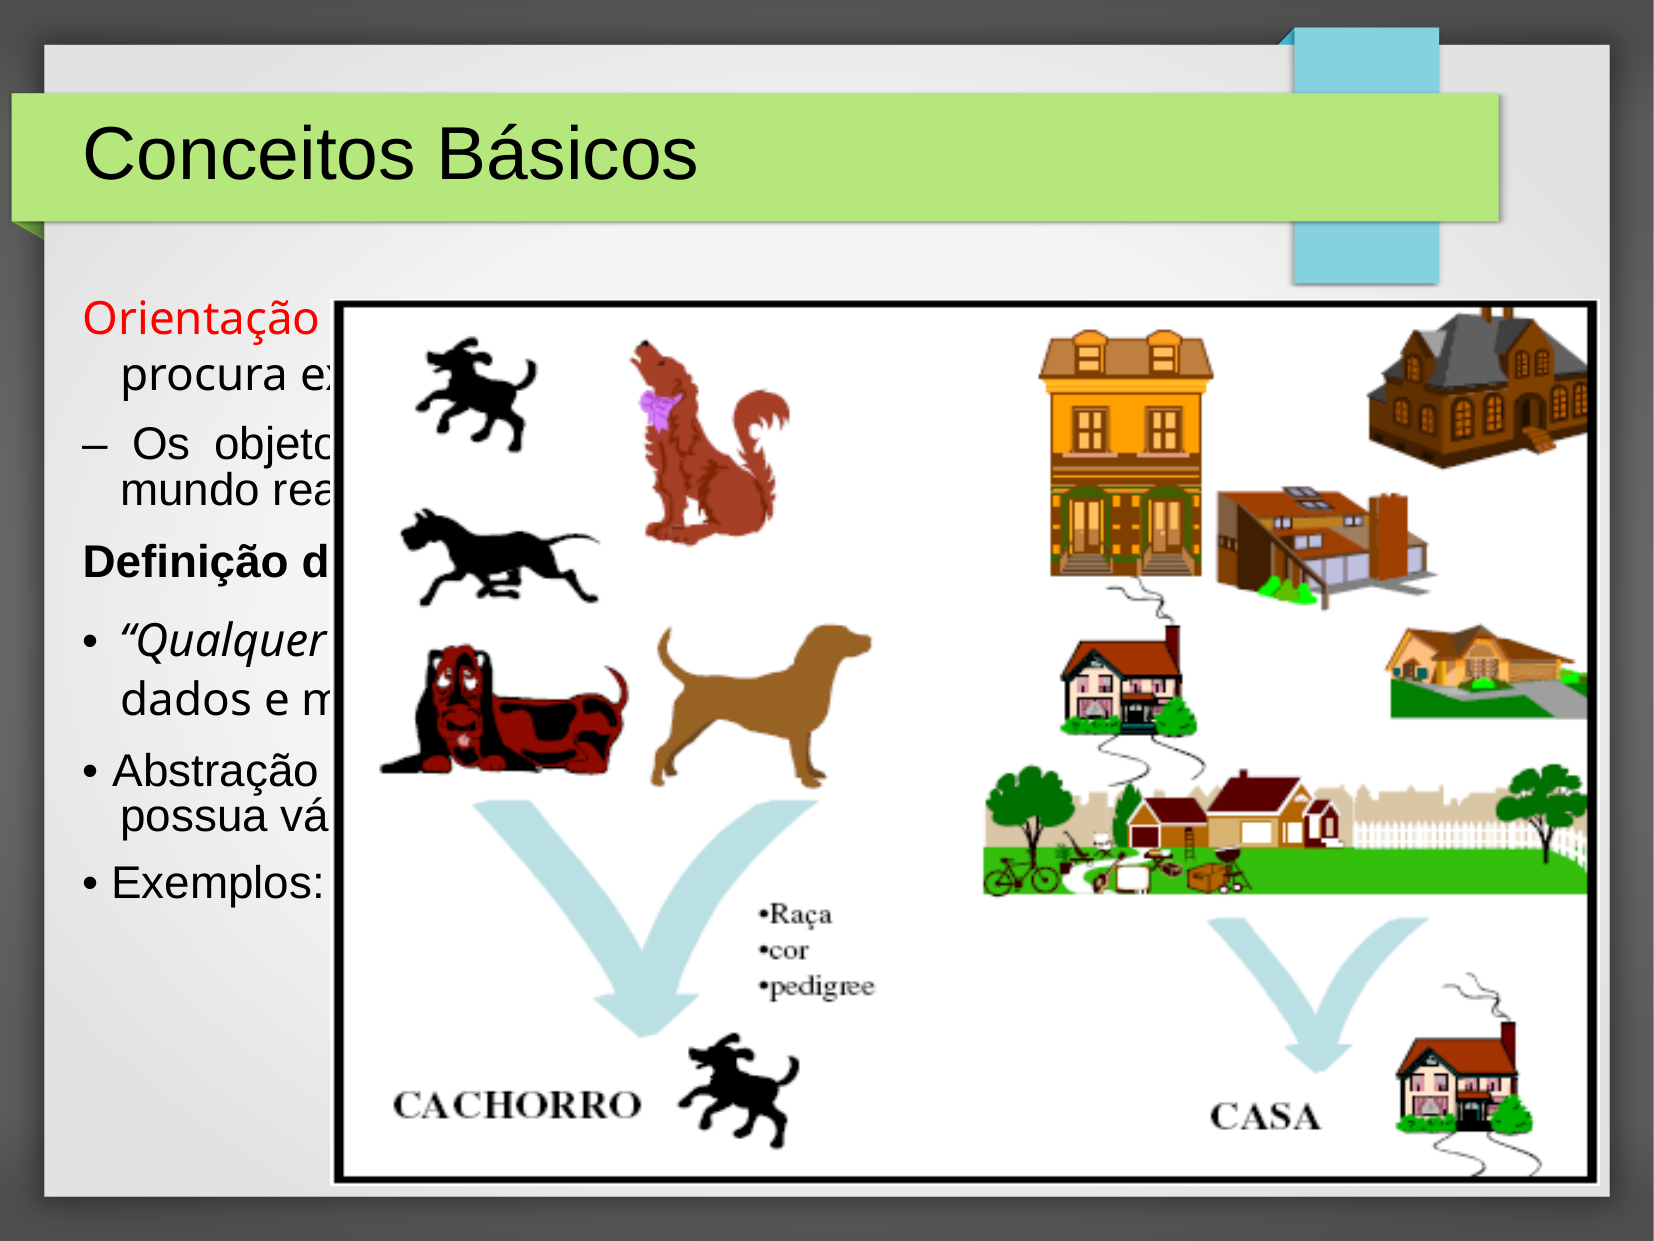

# Conceitos Básicos
Orientação a Objetos (OO): abordagem de desenvolvimento que procura explorar nosso lado intuitivo
– Os objetos da computação são análogos aos objetos existente no mundo real
Definição de Objeto(mundo do software)‏
• “Qualquer coisa, real ou abstrata, a respeito da qual armazenamos dados e métodos que os manipulam” (Martin e Odell, 1995)‏
• Abstração de uma entidade do mundo real de modo que essa entidade possua várias características e serviços
• Exemplos: objeto casa, objeto cachorro